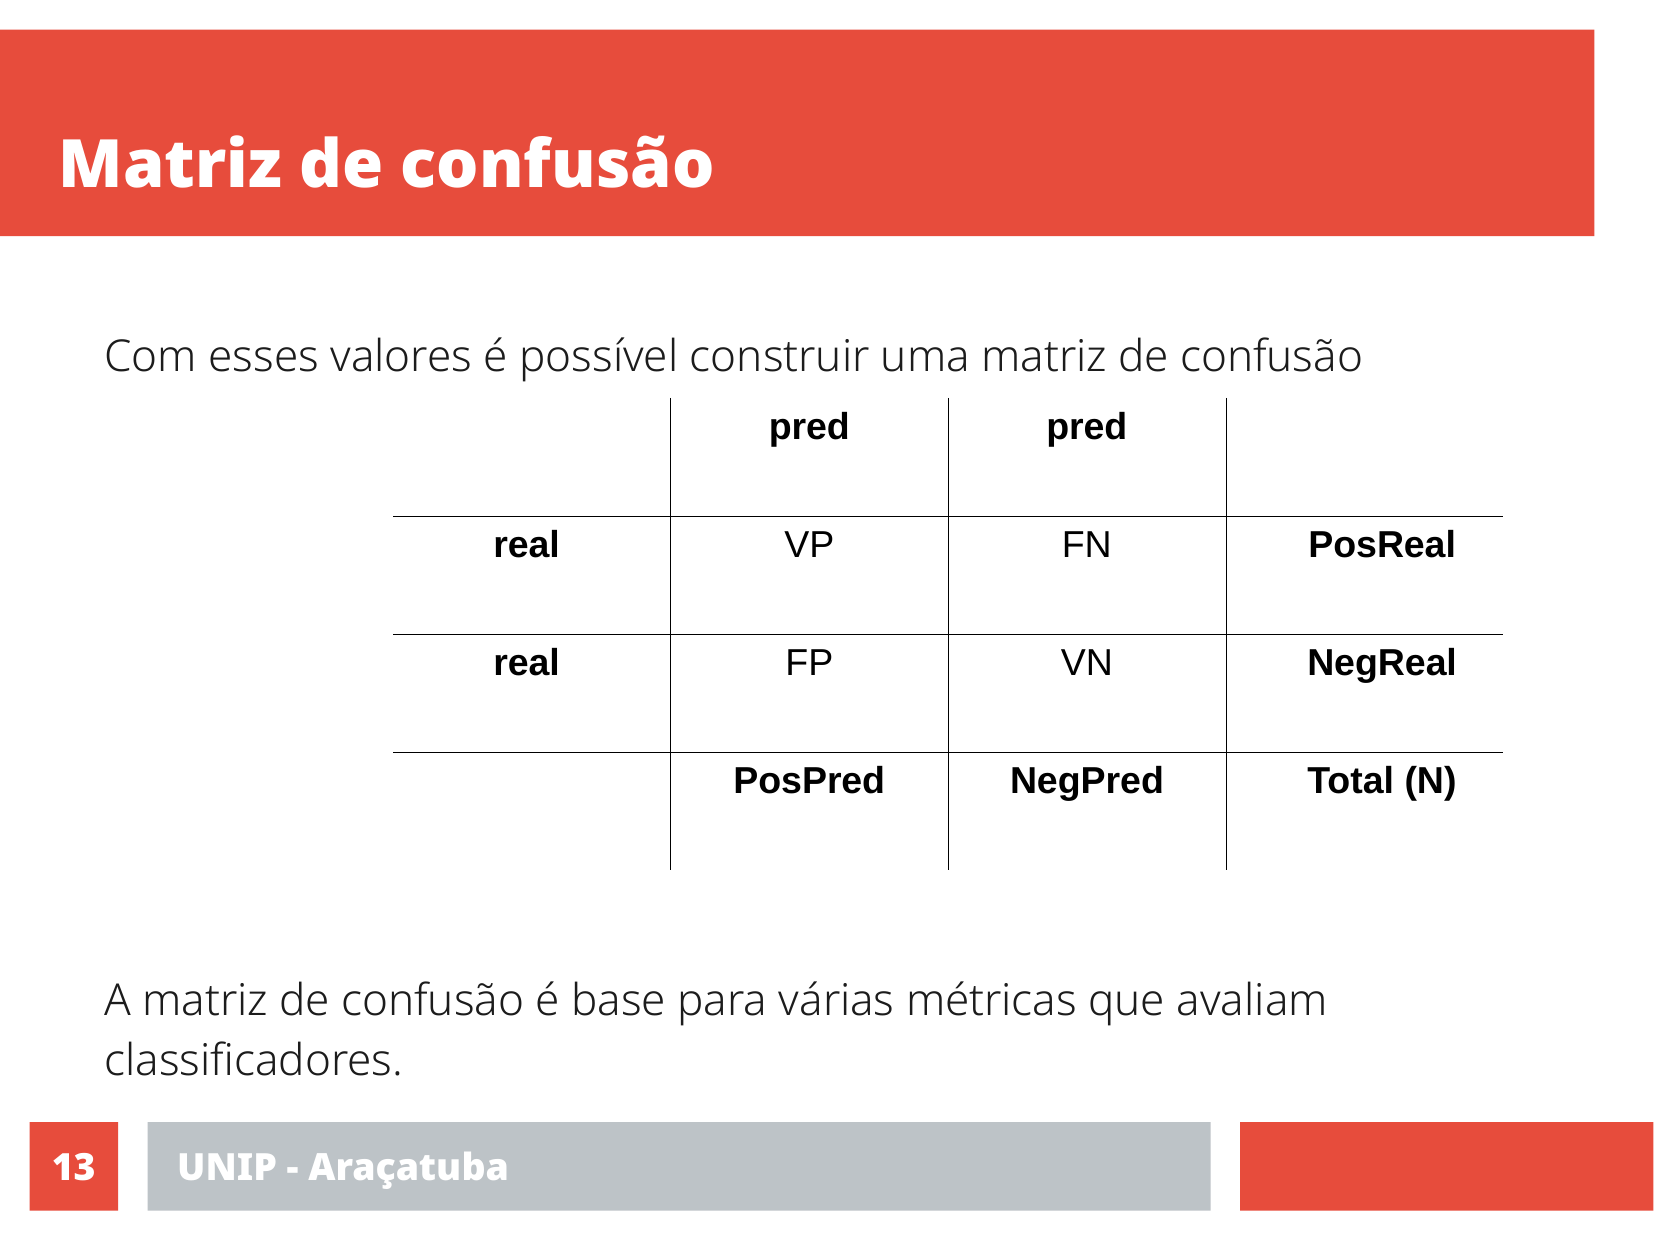

# Matriz de confusão
Com esses valores é possível construir uma matriz de confusão
A matriz de confusão é base para várias métricas que avaliam classificadores.
| | pred | pred | |
| --- | --- | --- | --- |
| real | VP | FN | PosReal |
| real | FP | VN | NegReal |
| | PosPred | NegPred | Total (N) |
13
UNIP - Araçatuba